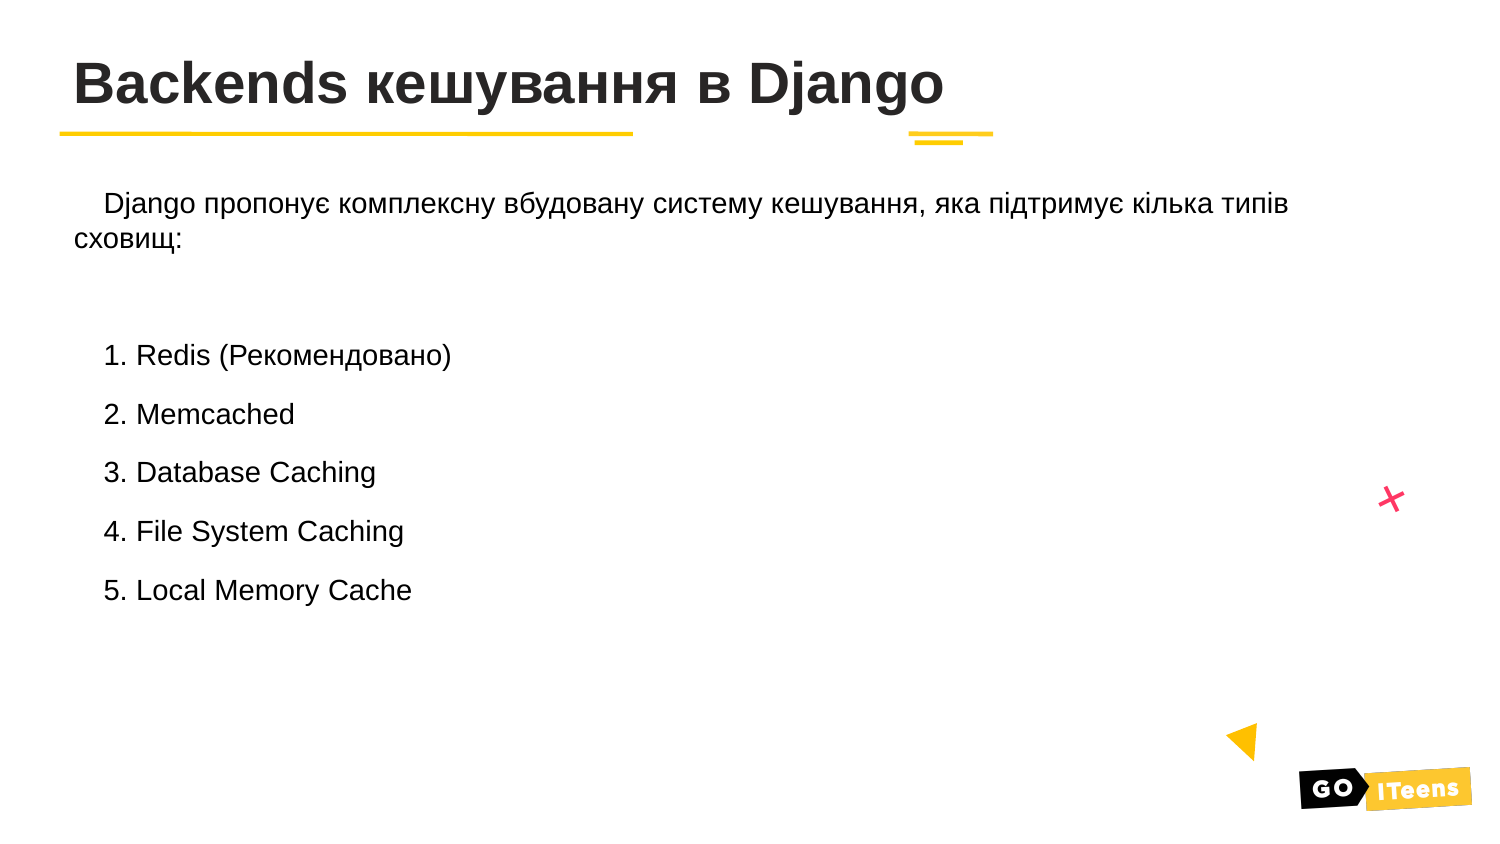

Backends кешування в Django
+
Django пропонує комплексну вбудовану систему кешування, яка підтримує кілька типів сховищ:
1. Redis (Рекомендовано)
2. Memcached
3. Database Caching
4. File System Caching
5. Local Memory Cache